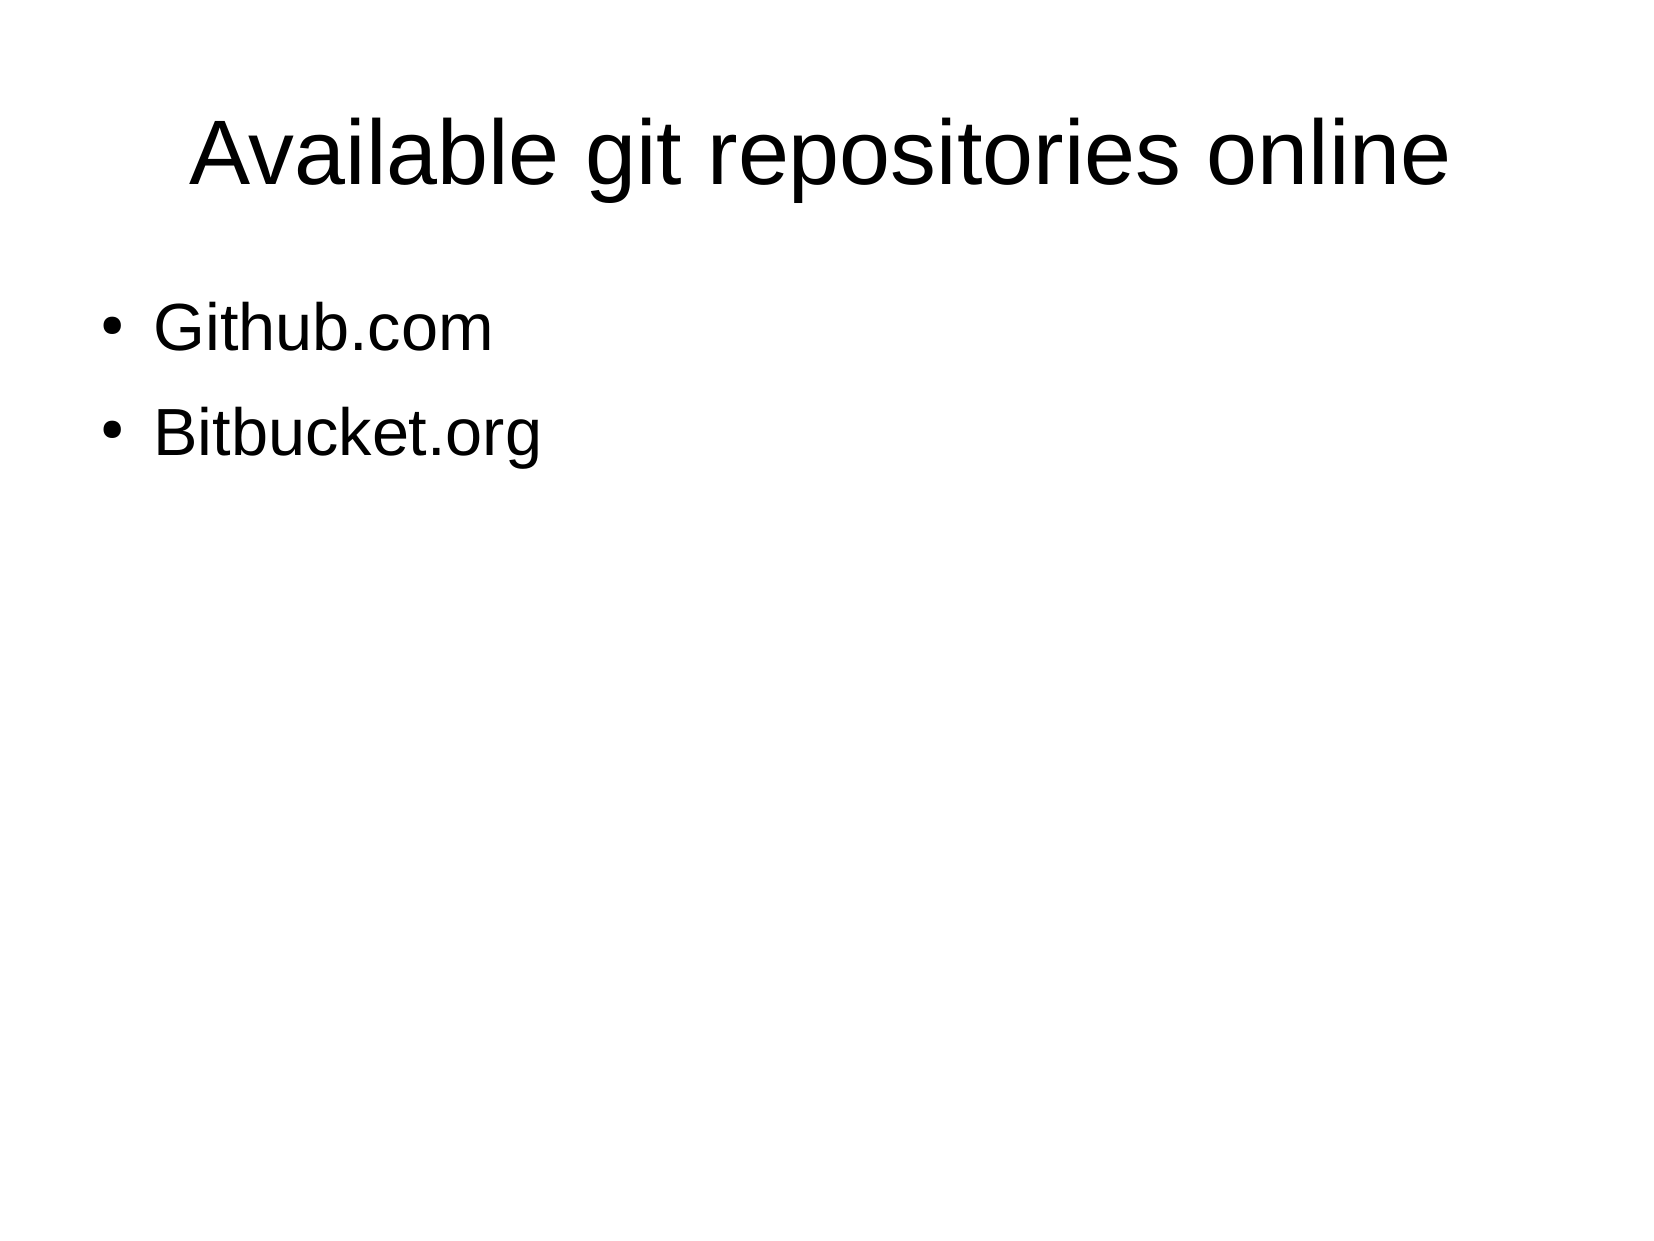

# Available git repositories online
Github.com
Bitbucket.org